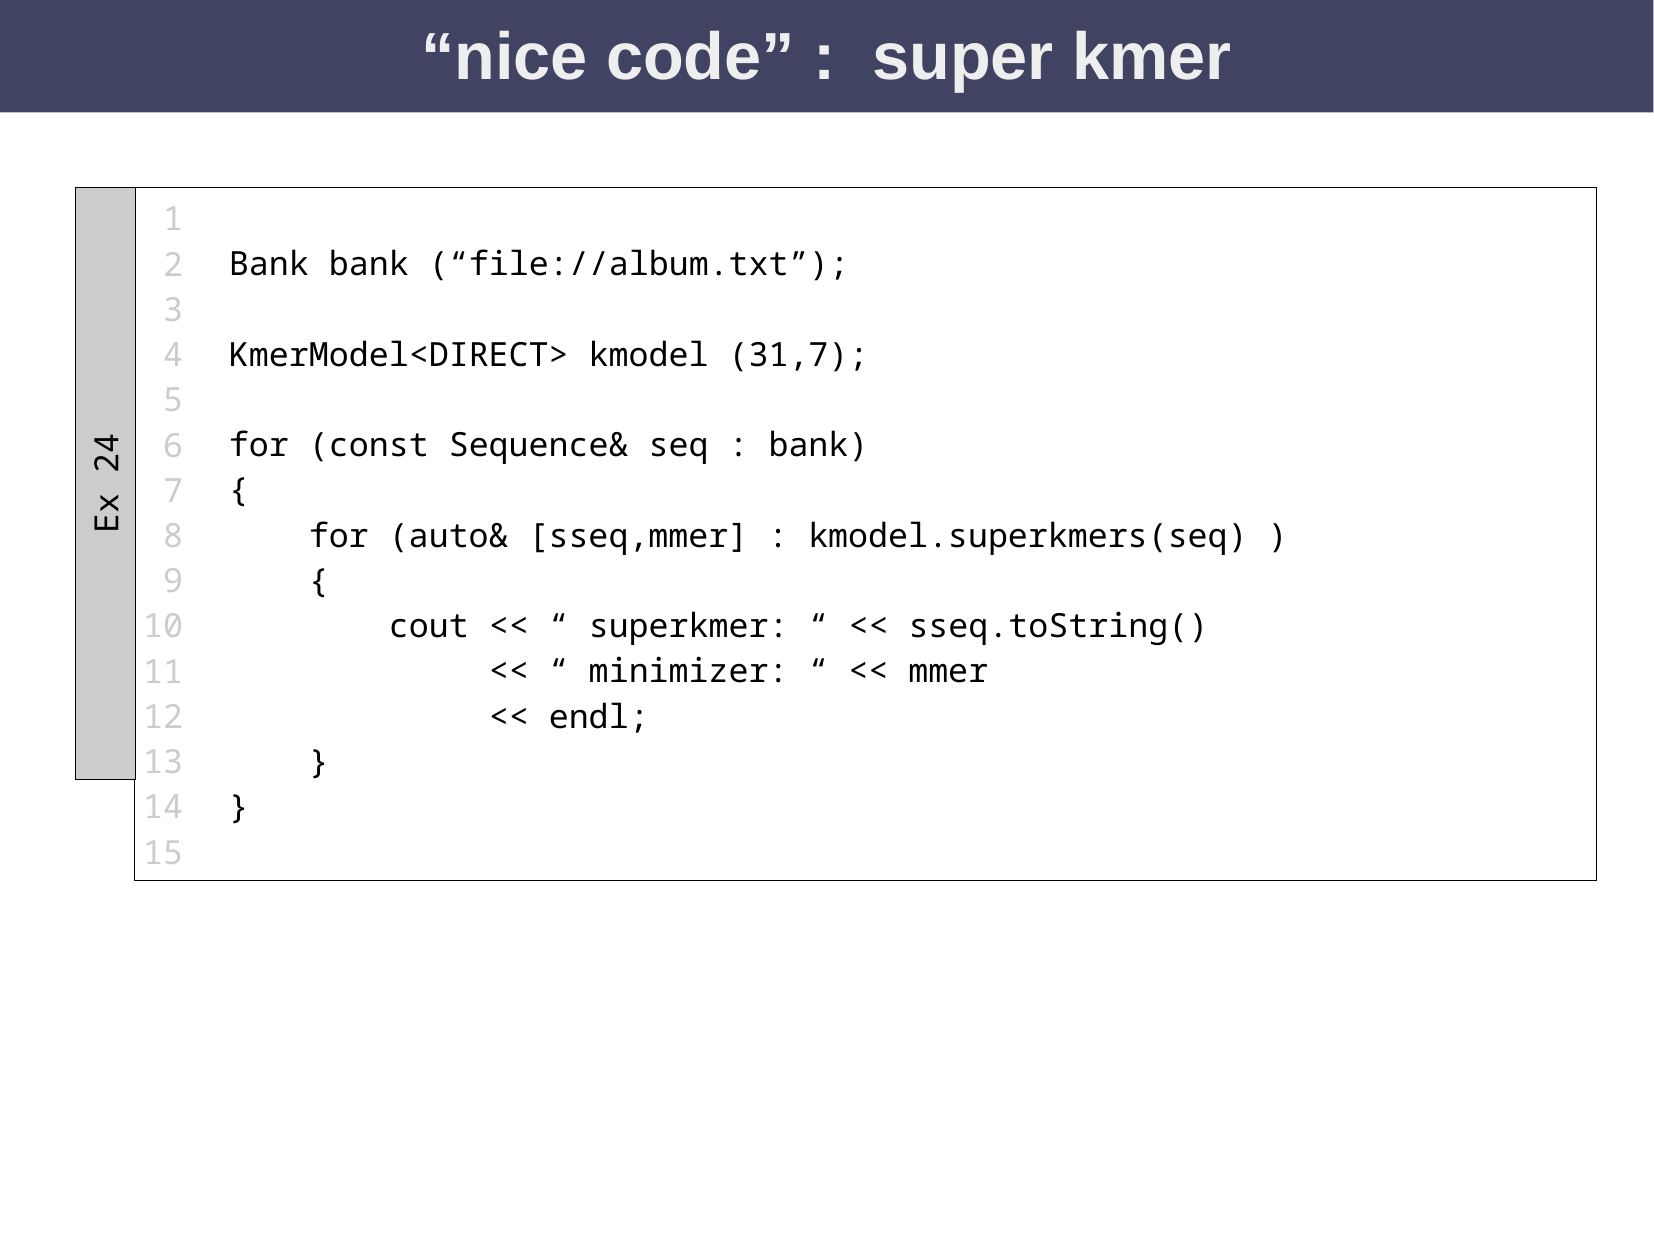

“nice code” : super kmer
 Bank bank (“file://album.txt”);
 KmerModel<DIRECT> kmodel (31,7);
 for (const Sequence& seq : bank)
 {
 for (auto& [sseq,mmer] : kmodel.superkmers(seq) )
 {
 cout << “ superkmer: “ << sseq.toString()
 << “ minimizer: “ << mmer
 << endl;
 }
 }
 1
 2
 3
 4
 5
 6
 7
 8
 9
10
11
12
13
14
15
Ex 24